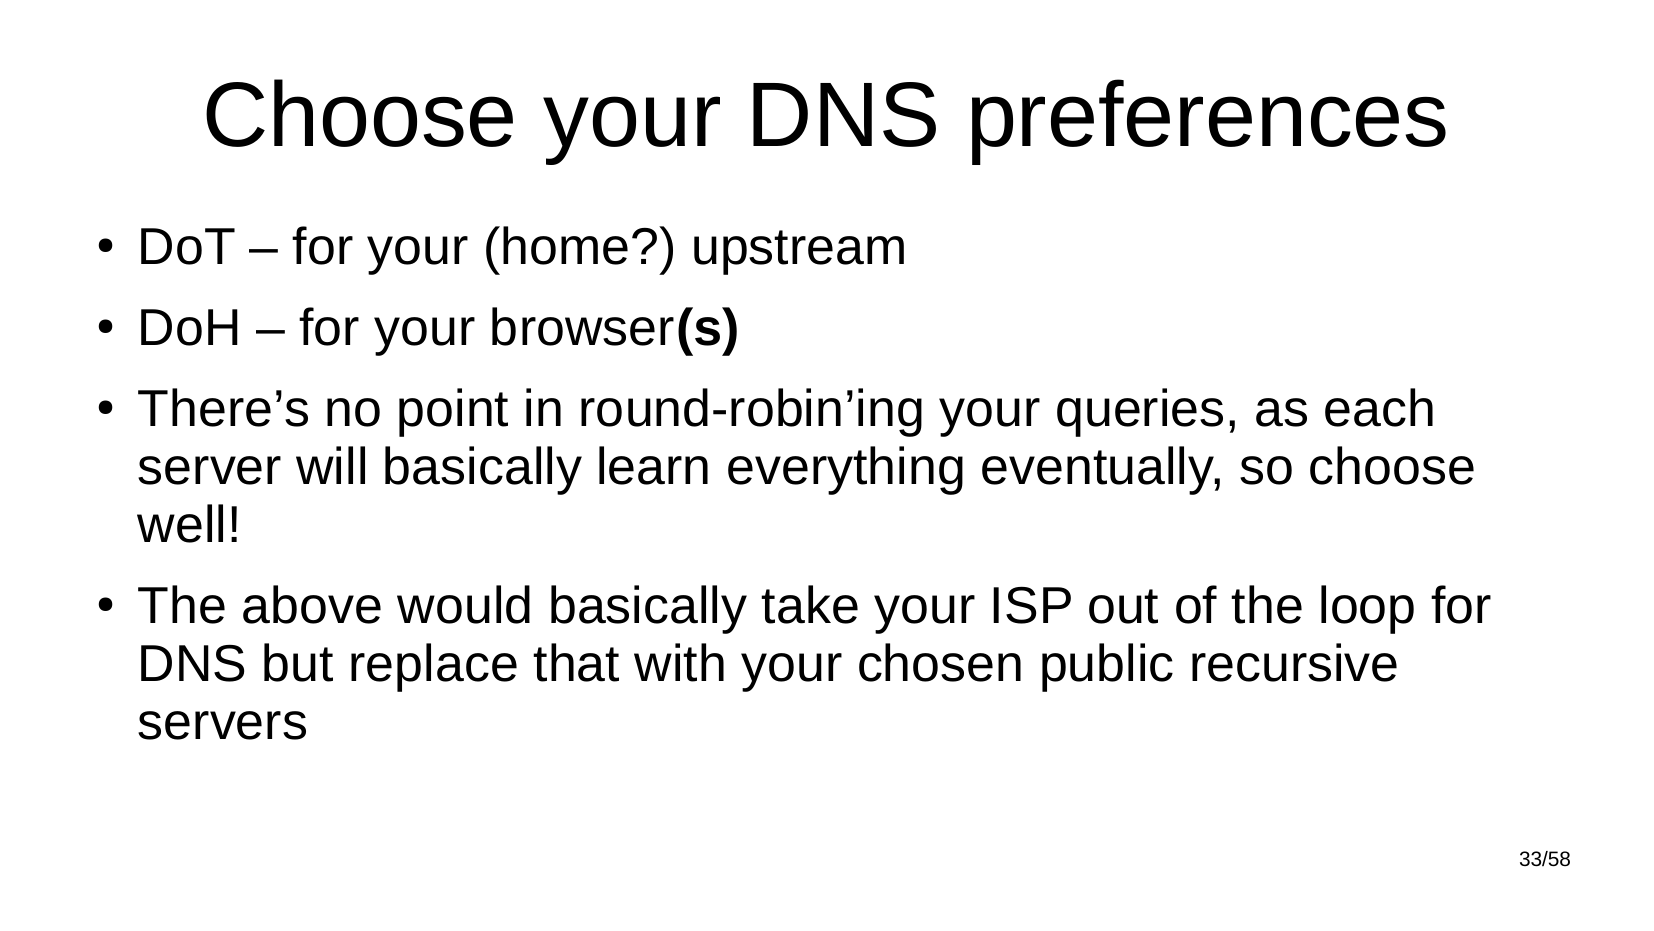

# Choose your DNS preferences
DoT – for your (home?) upstream
DoH – for your browser(s)
There’s no point in round-robin’ing your queries, as each server will basically learn everything eventually, so choose well!
The above would basically take your ISP out of the loop for DNS but replace that with your chosen public recursive servers
33